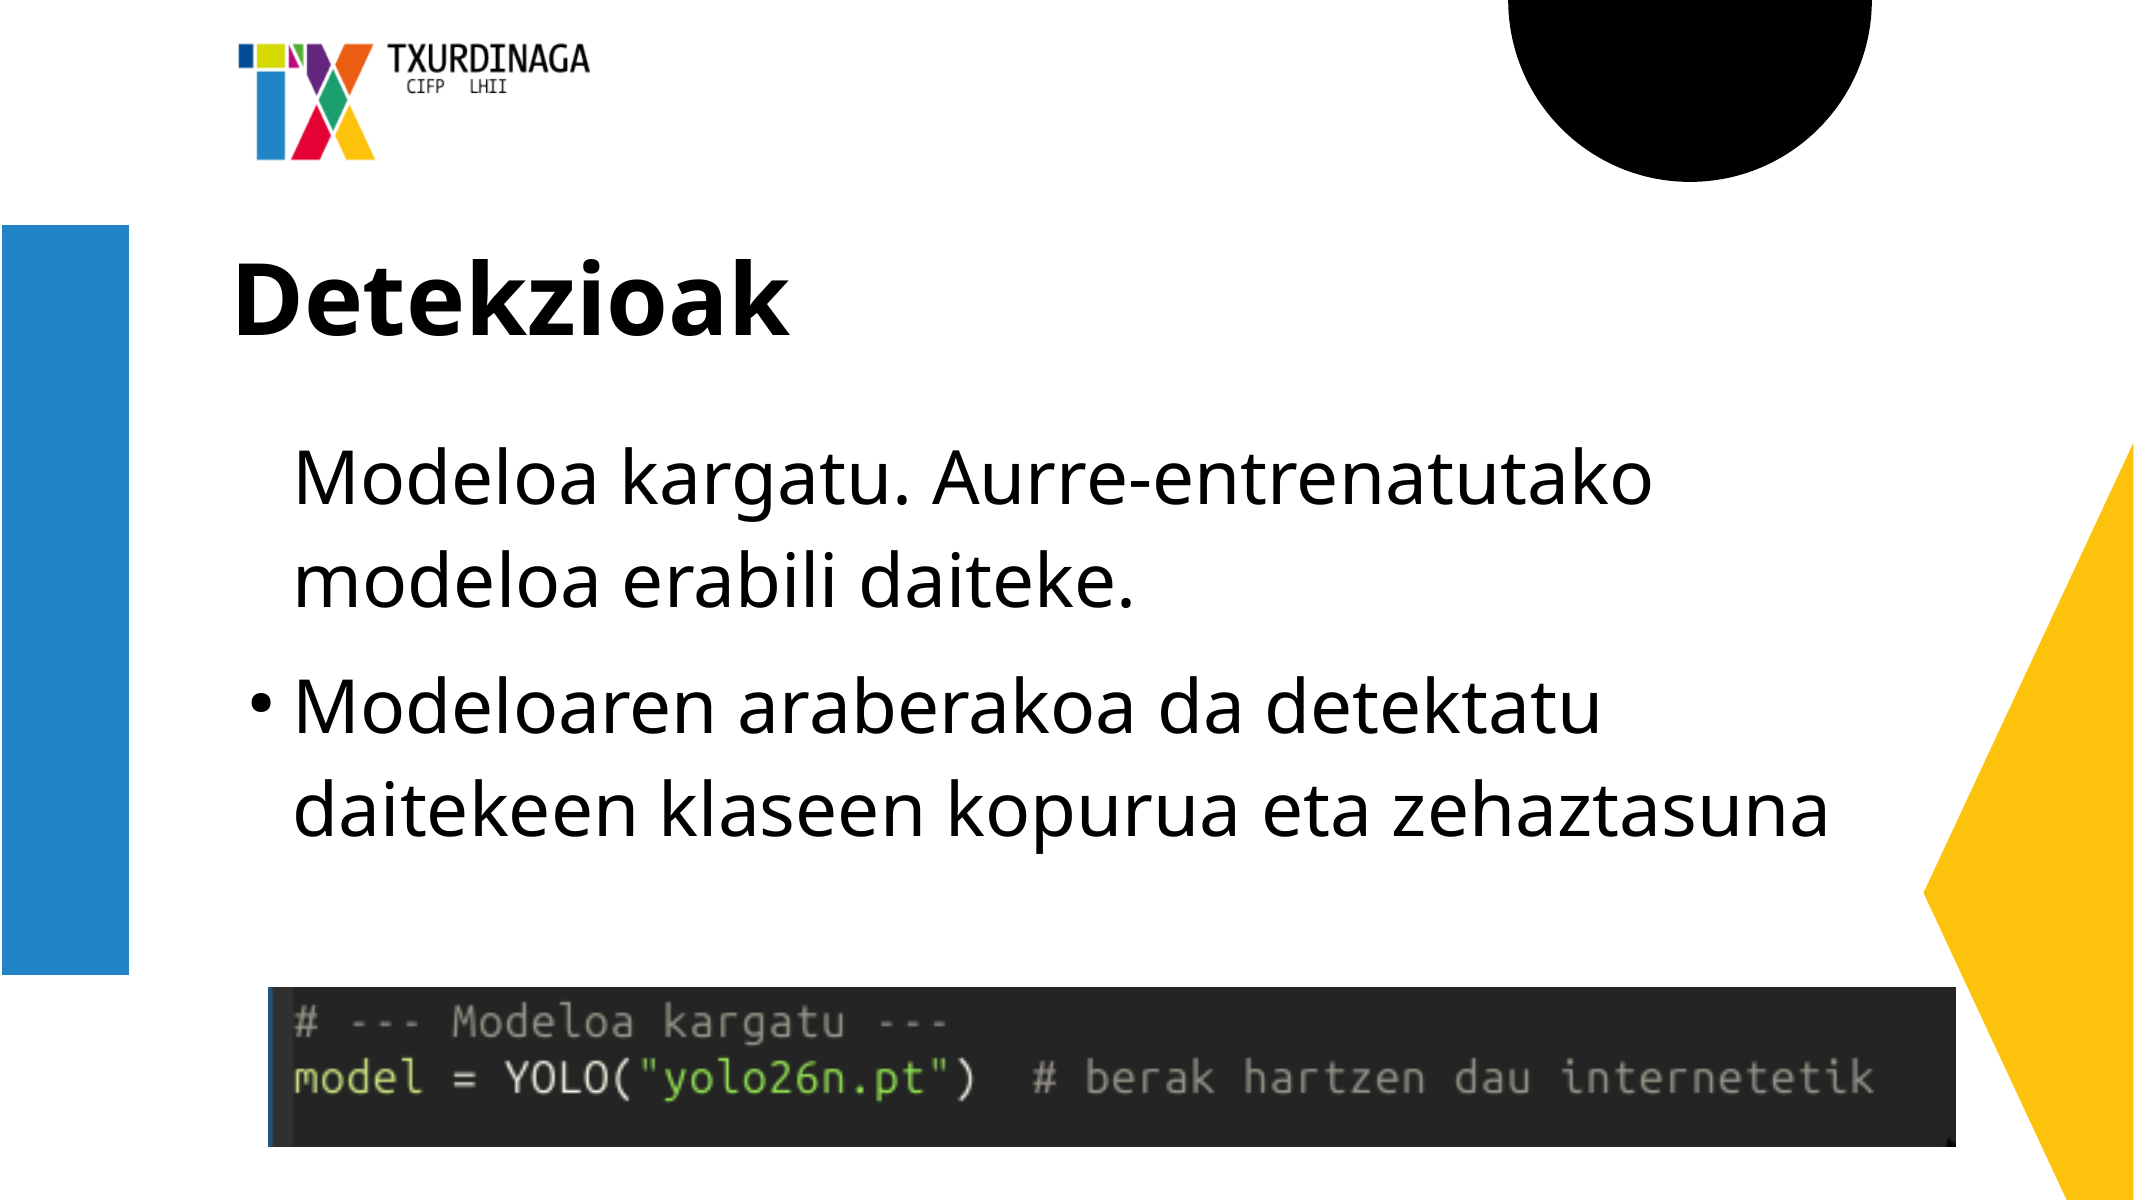

# Detekzioak
Modeloa kargatu. Aurre-entrenatutako modeloa erabili daiteke.
Modeloaren araberakoa da detektatu daitekeen klaseen kopurua eta zehaztasuna